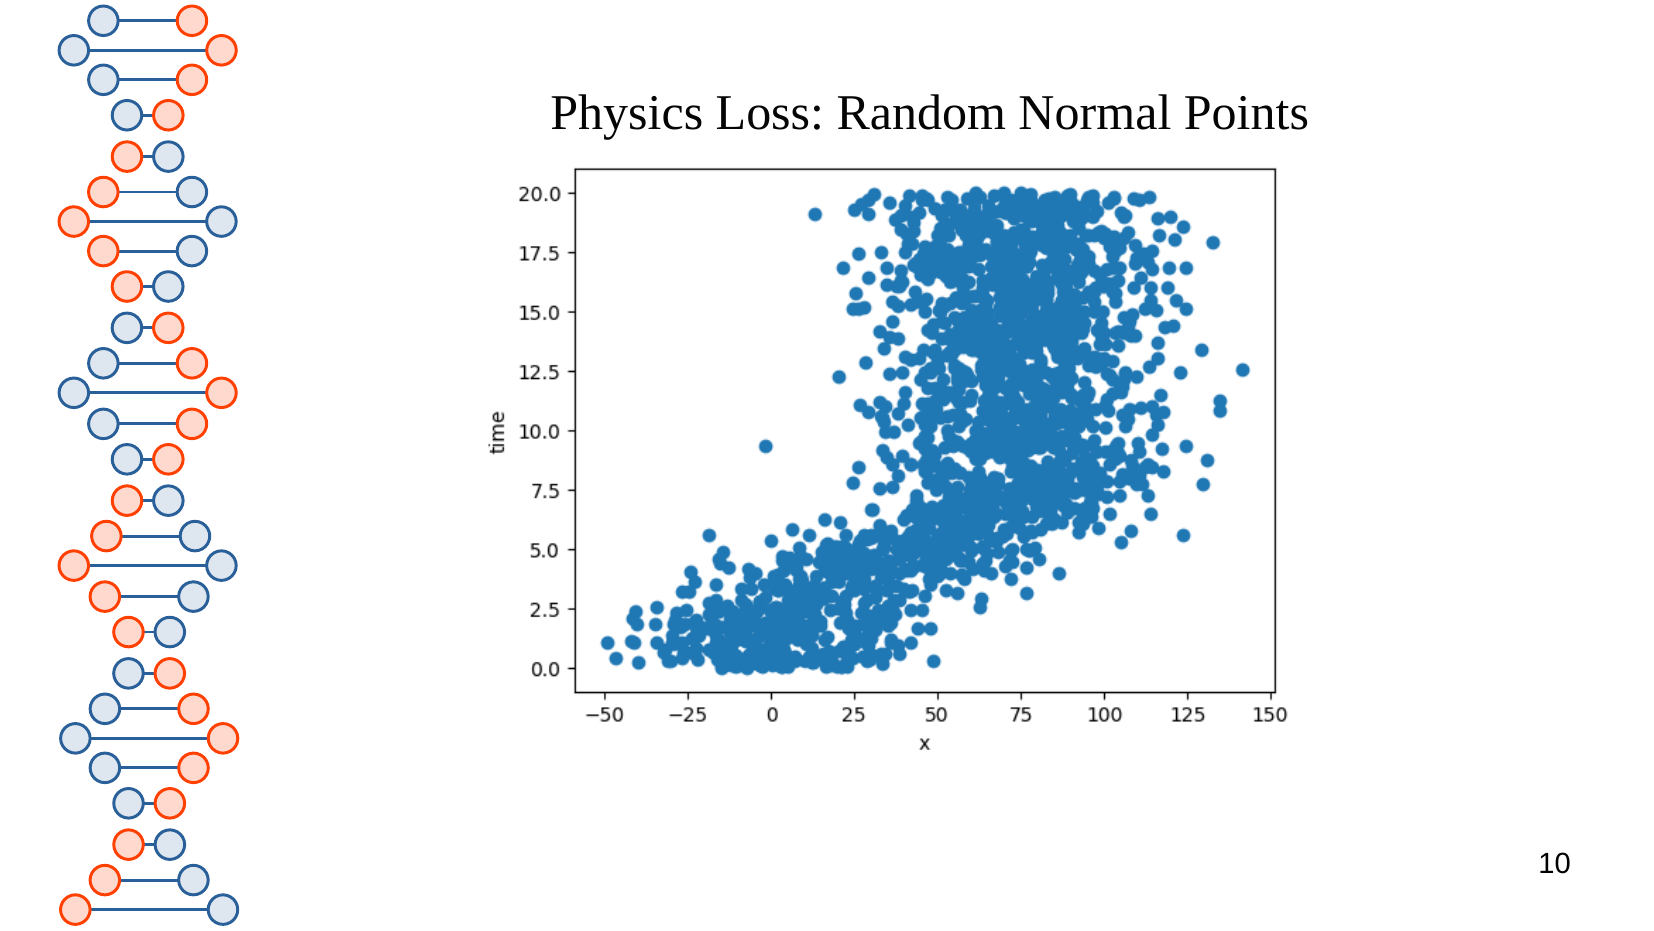

# Physics Loss: Random Normal Points
10